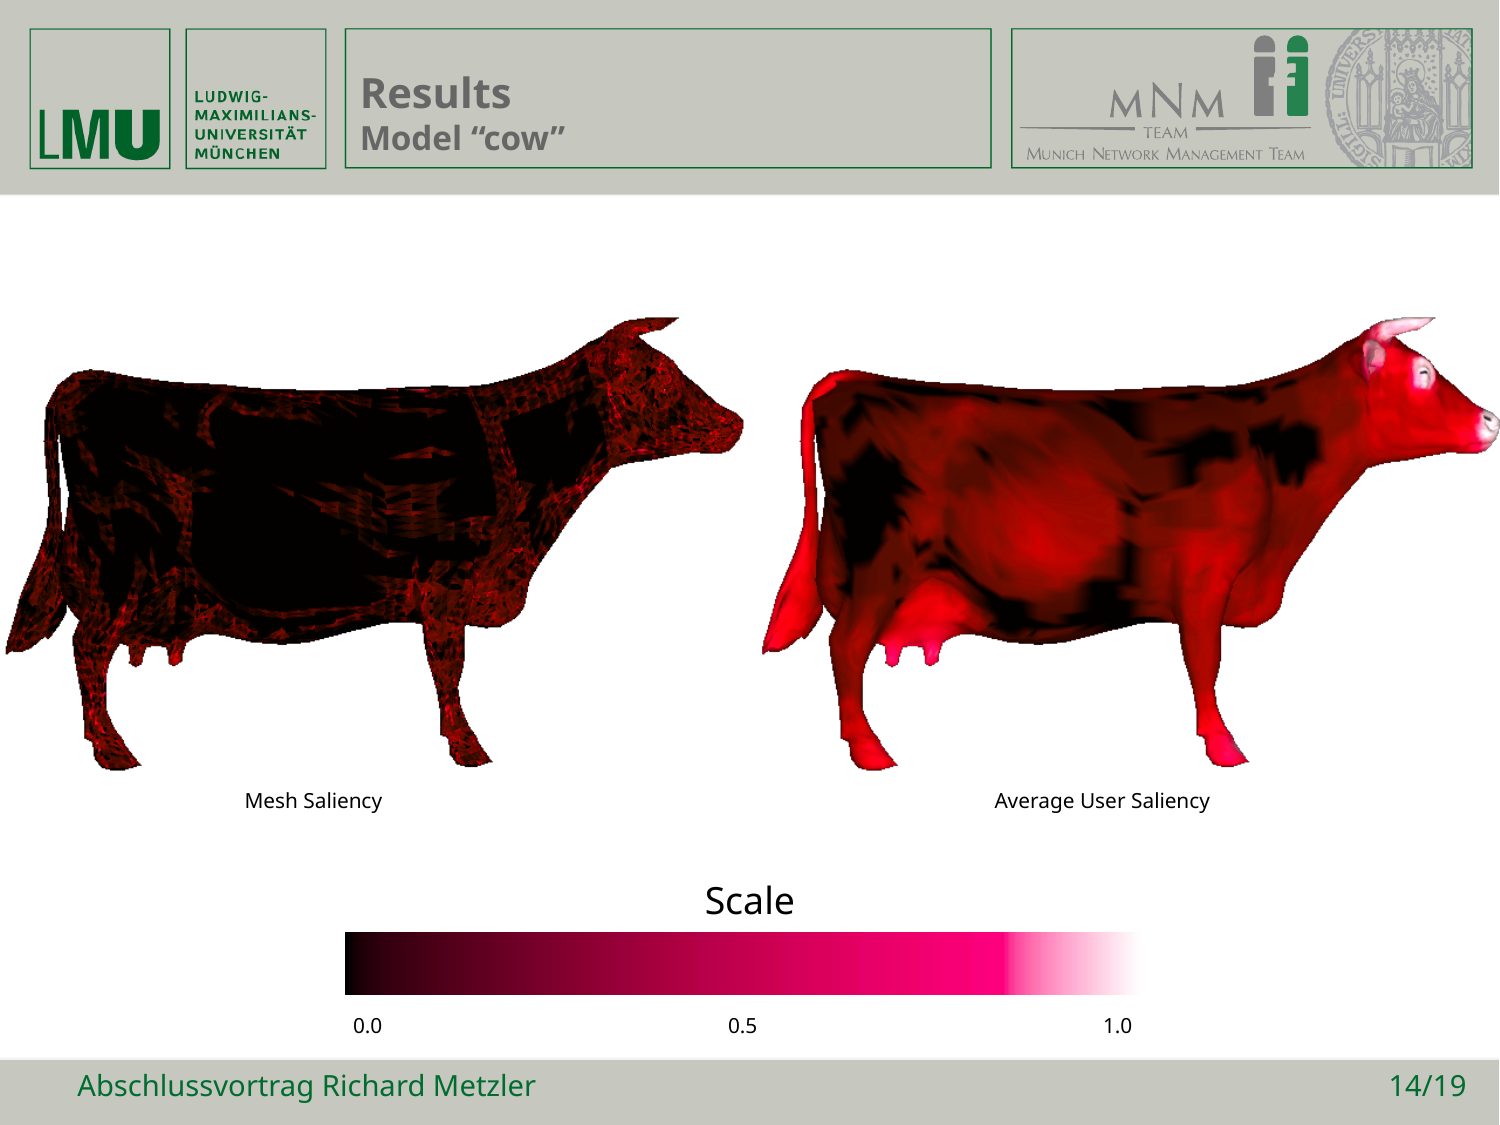

Results
Model “cow”
Mesh Saliency									Average User Saliency
Scale
0.0					0.5					1.0
Abschlussvortrag Richard Metzler
14/19